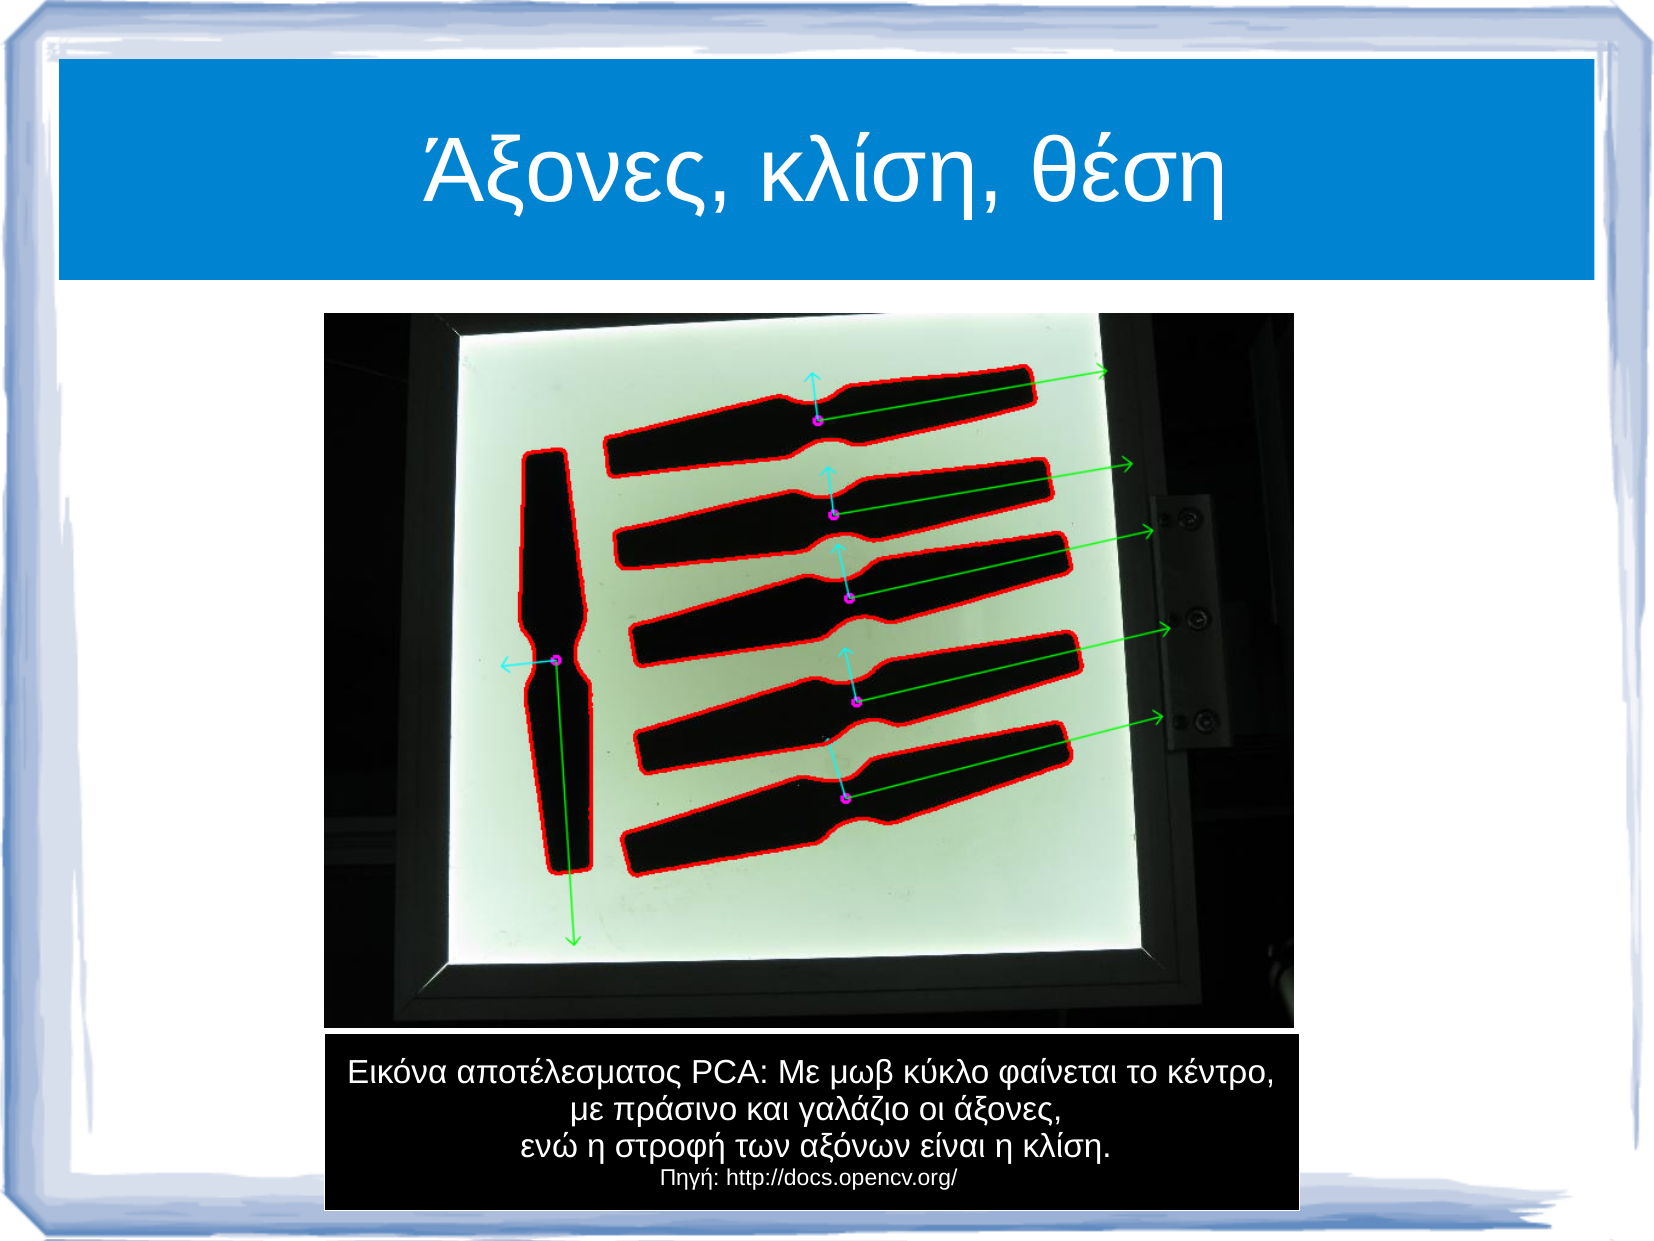

# Άξονες, κλίση, θέση
Εικόνα αποτέλεσματος PCA: Με μωβ κύκλο φαίνεται το κέντρο,
 με πράσινο και γαλάζιο οι άξονες,
 ενώ η στροφή των αξόνων είναι η κλίση.
Πηγή: http://docs.opencv.org/